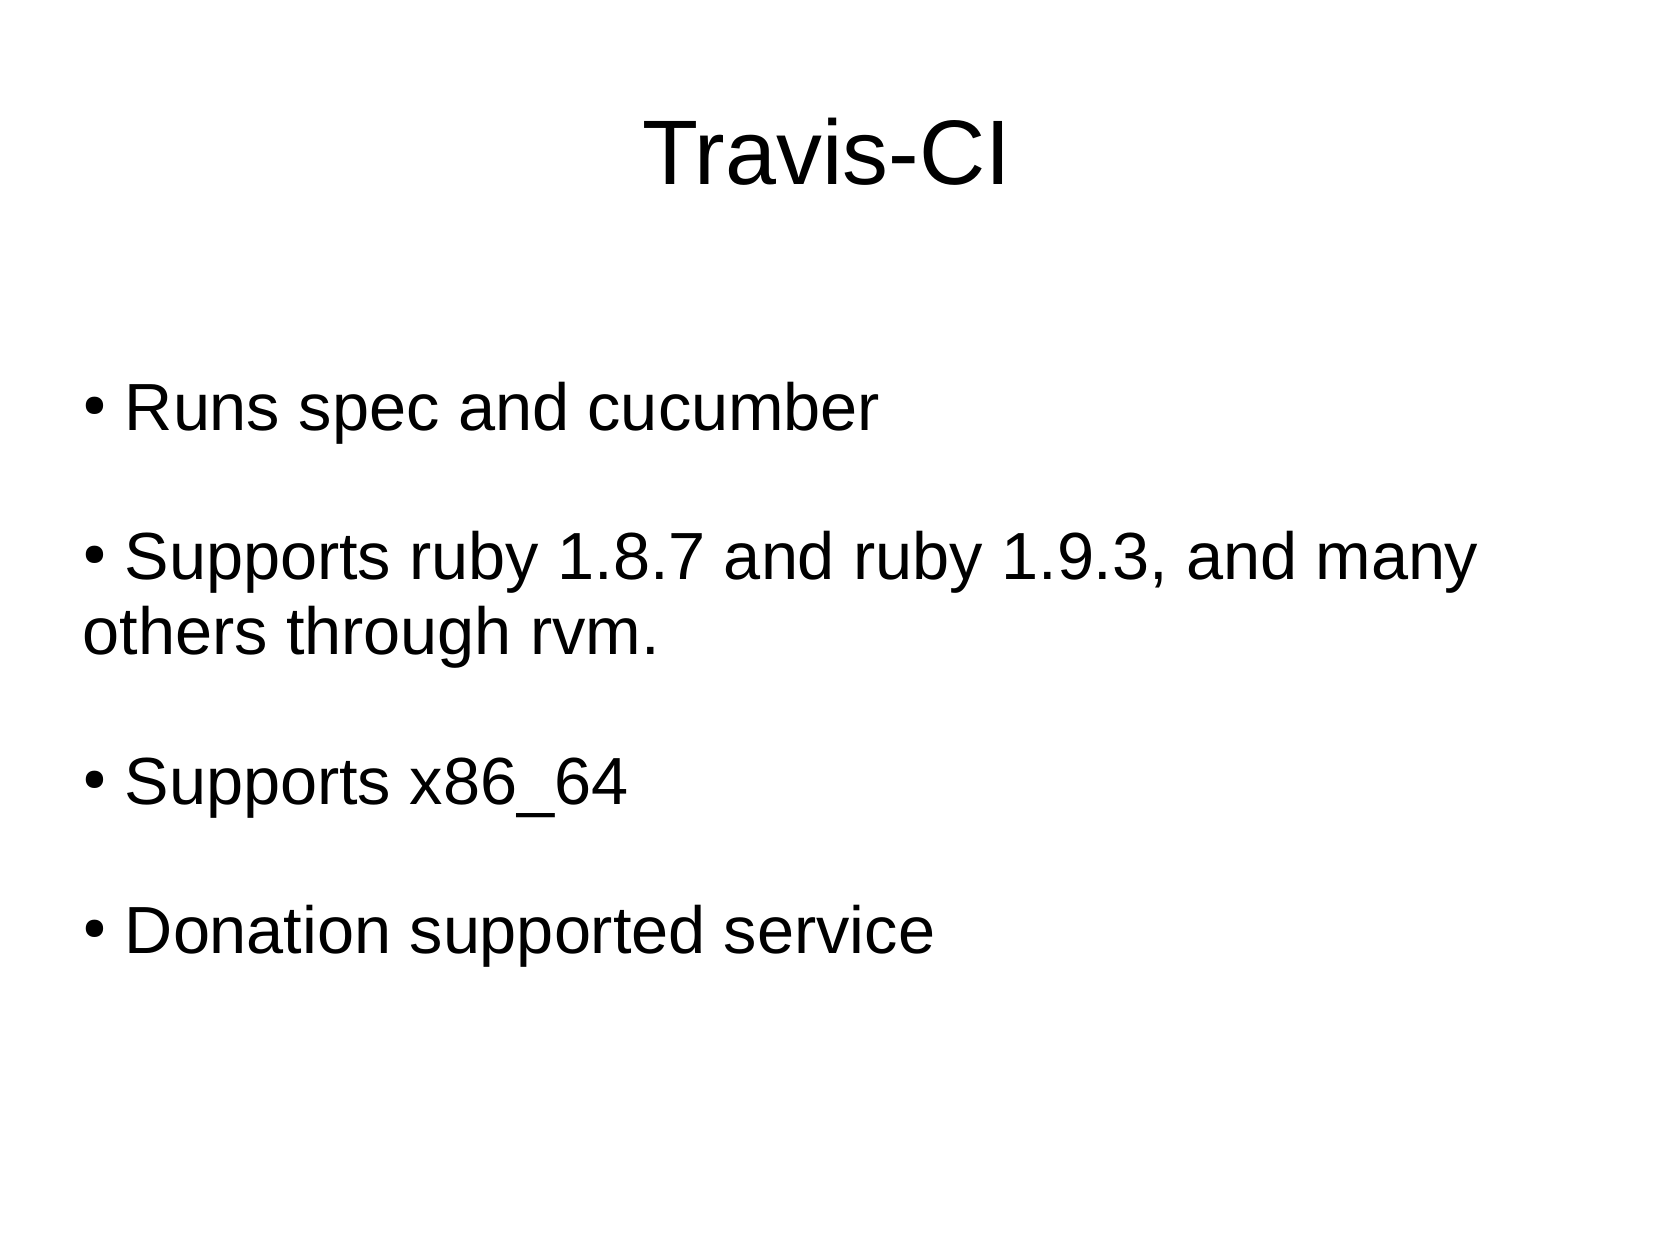

# Travis-CI
 Runs spec and cucumber
 Supports ruby 1.8.7 and ruby 1.9.3, and many others through rvm.
 Supports x86_64
 Donation supported service